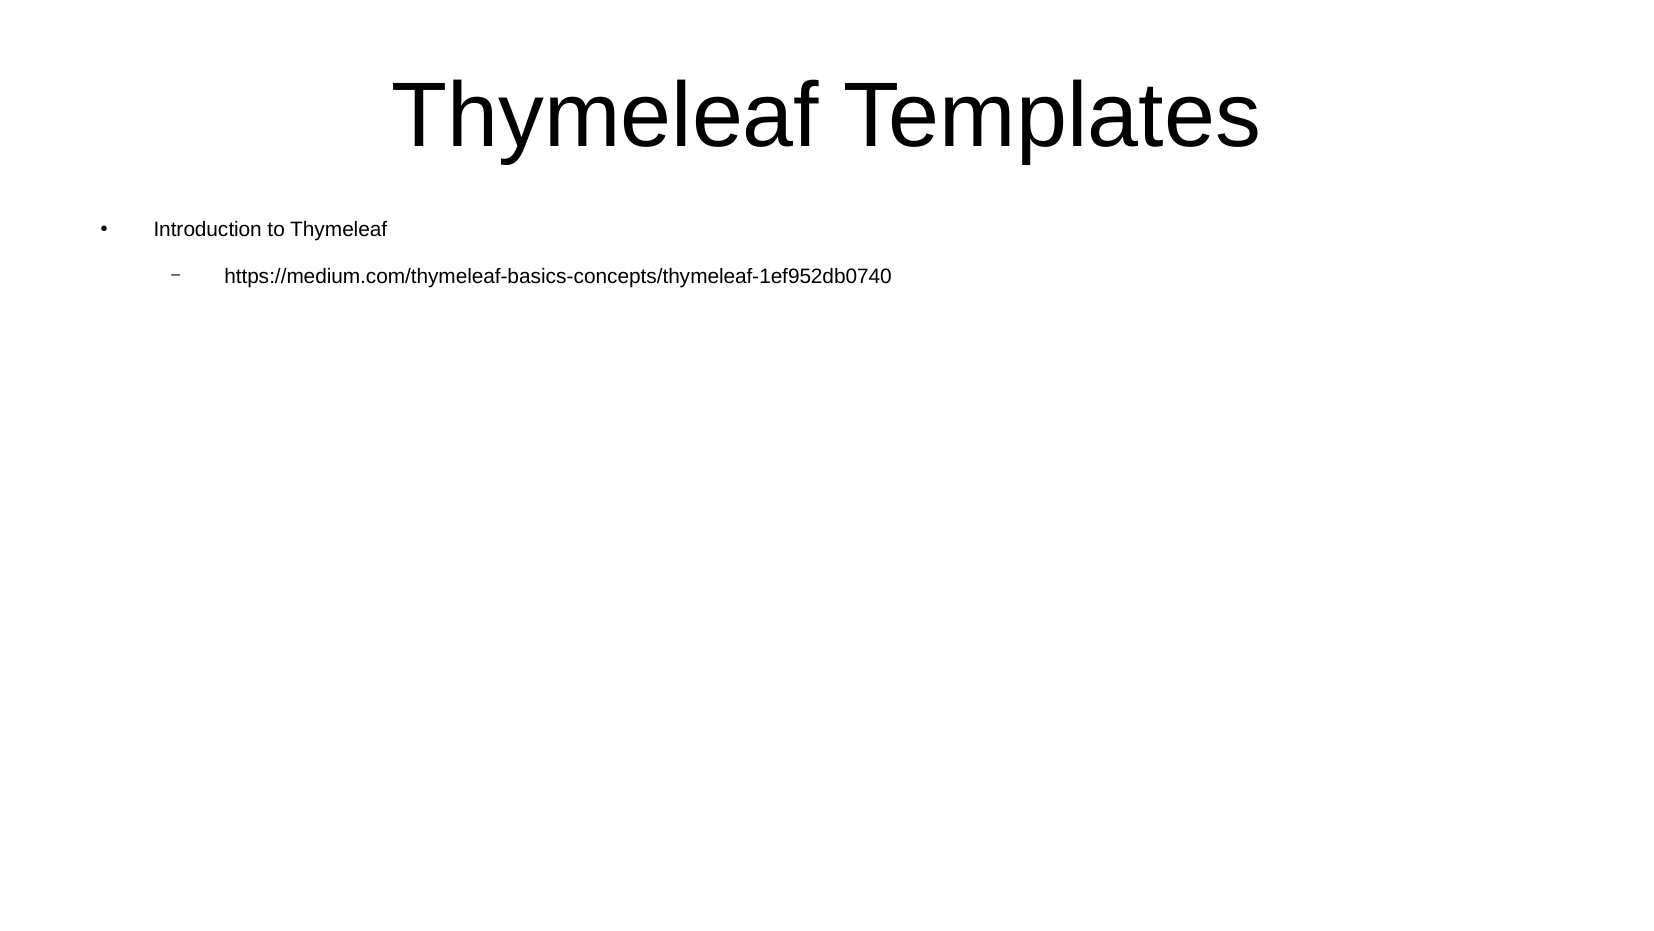

# Thymeleaf Templates
Introduction to Thymeleaf
https://medium.com/thymeleaf-basics-concepts/thymeleaf-1ef952db0740